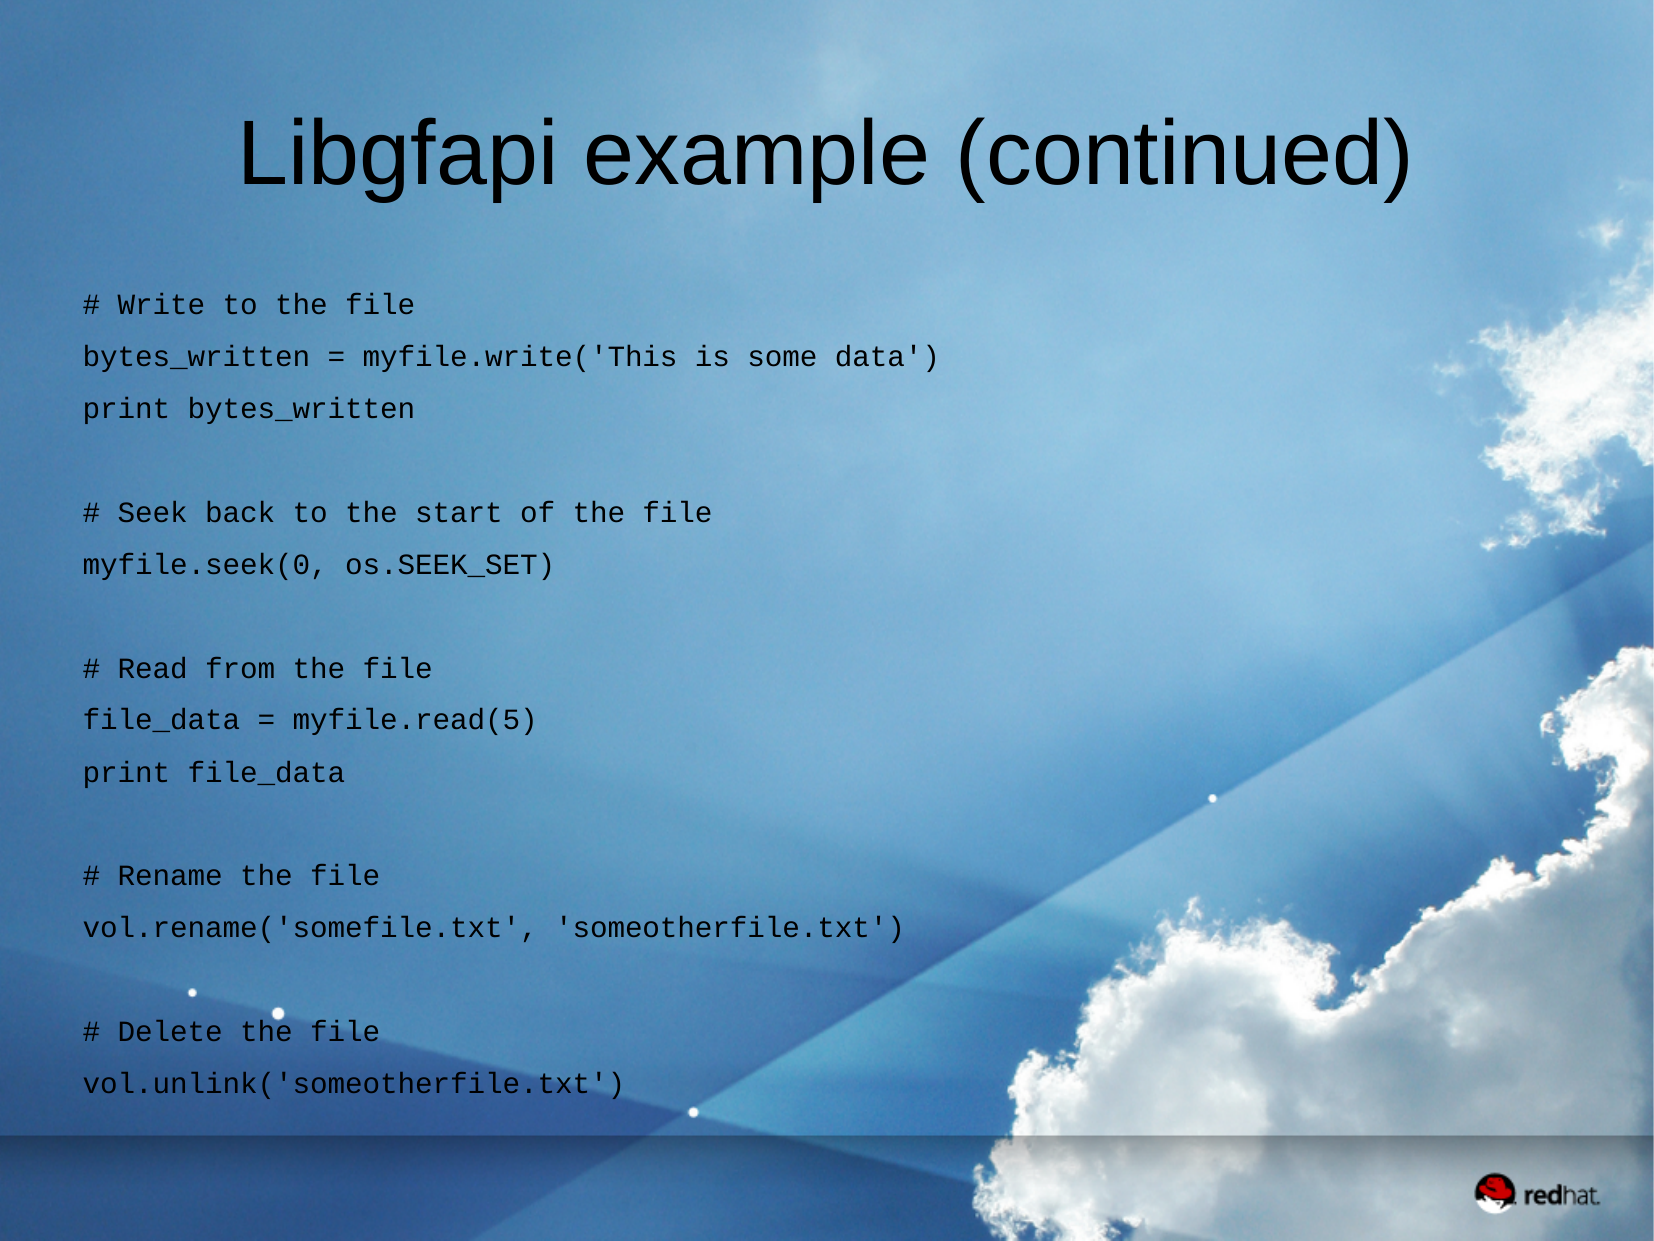

# Libgfapi example (continued)
# Write to the file
bytes_written = myfile.write('This is some data')
print bytes_written
# Seek back to the start of the file
myfile.seek(0, os.SEEK_SET)
# Read from the file
file_data = myfile.read(5)
print file_data
# Rename the file
vol.rename('somefile.txt', 'someotherfile.txt')
# Delete the file
vol.unlink('someotherfile.txt')